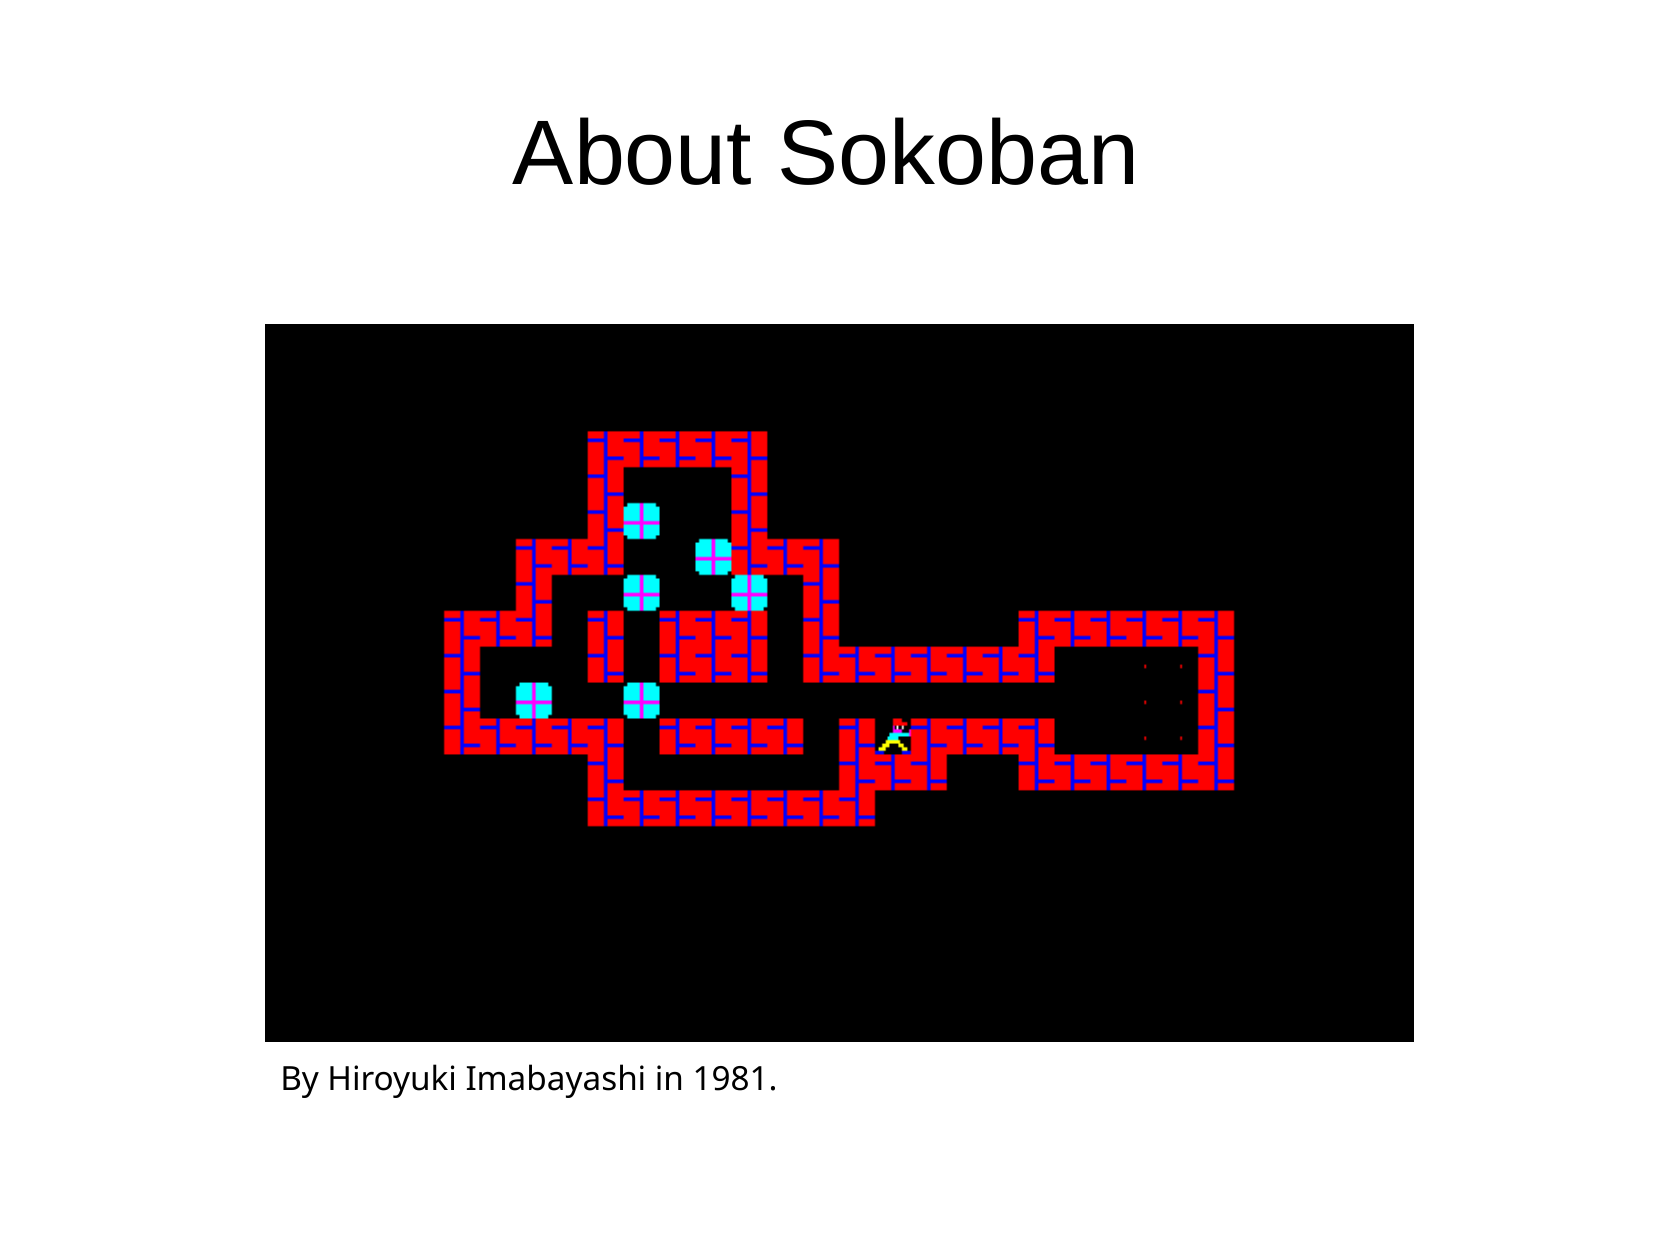

# About Sokoban
By Hiroyuki Imabayashi in 1981.